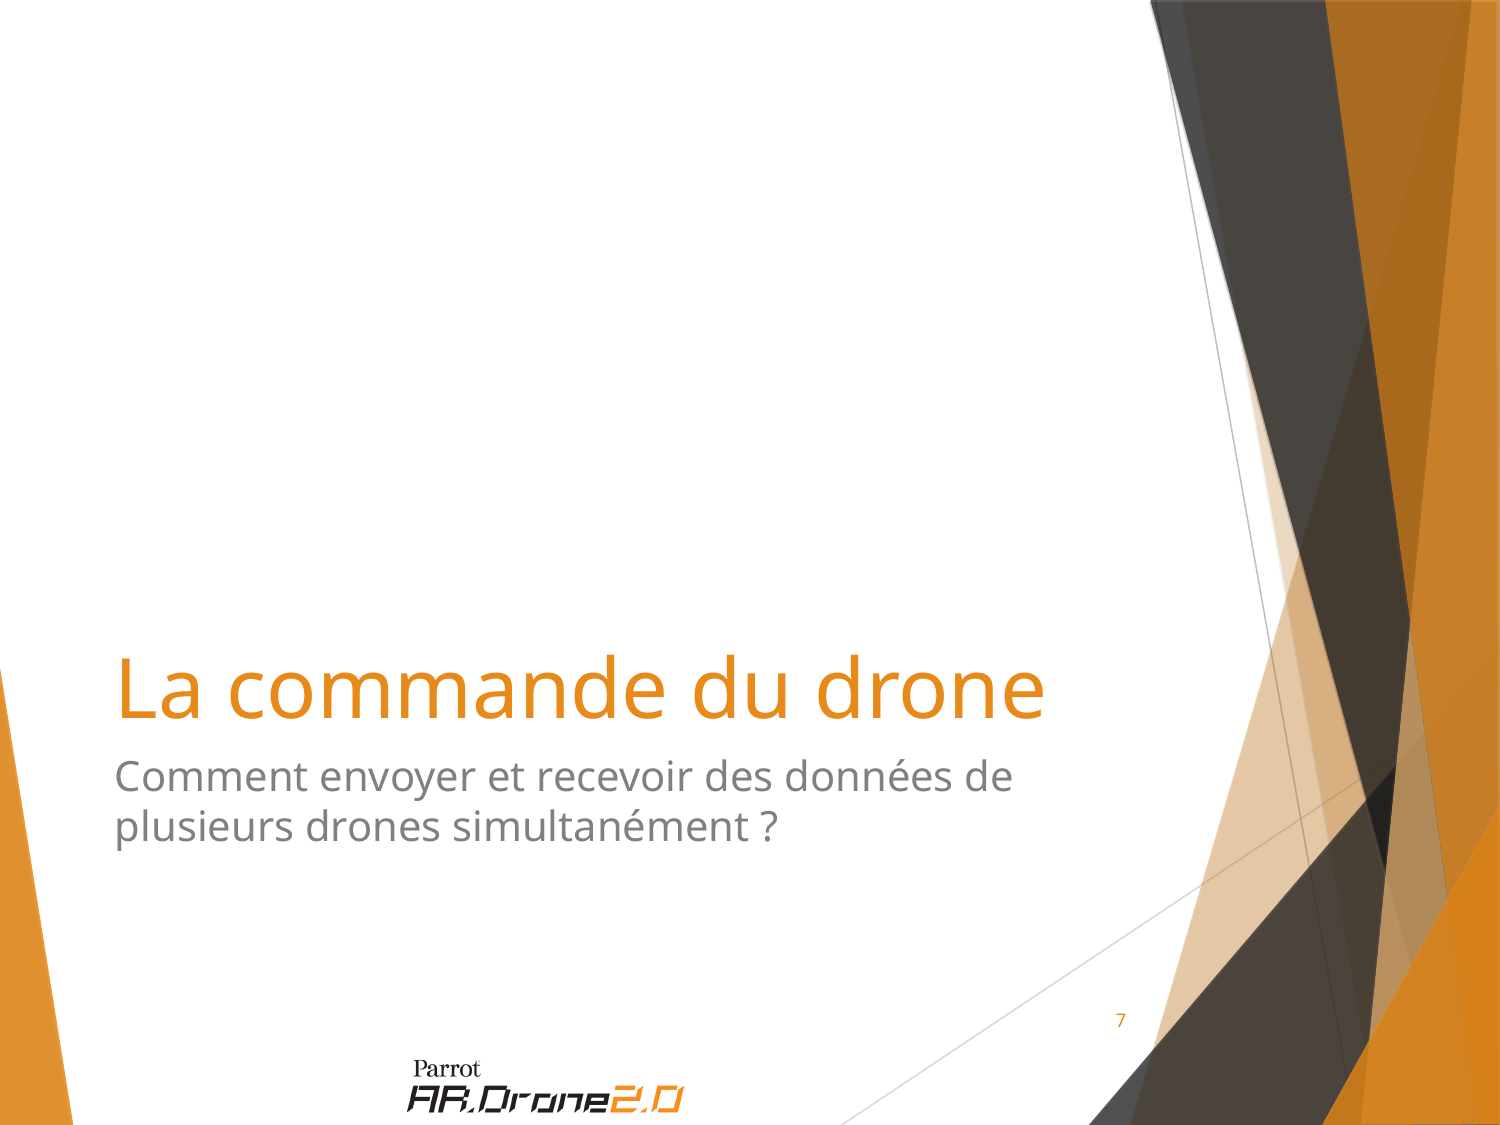

# La commande du drone
Comment envoyer et recevoir des données de plusieurs drones simultanément ?